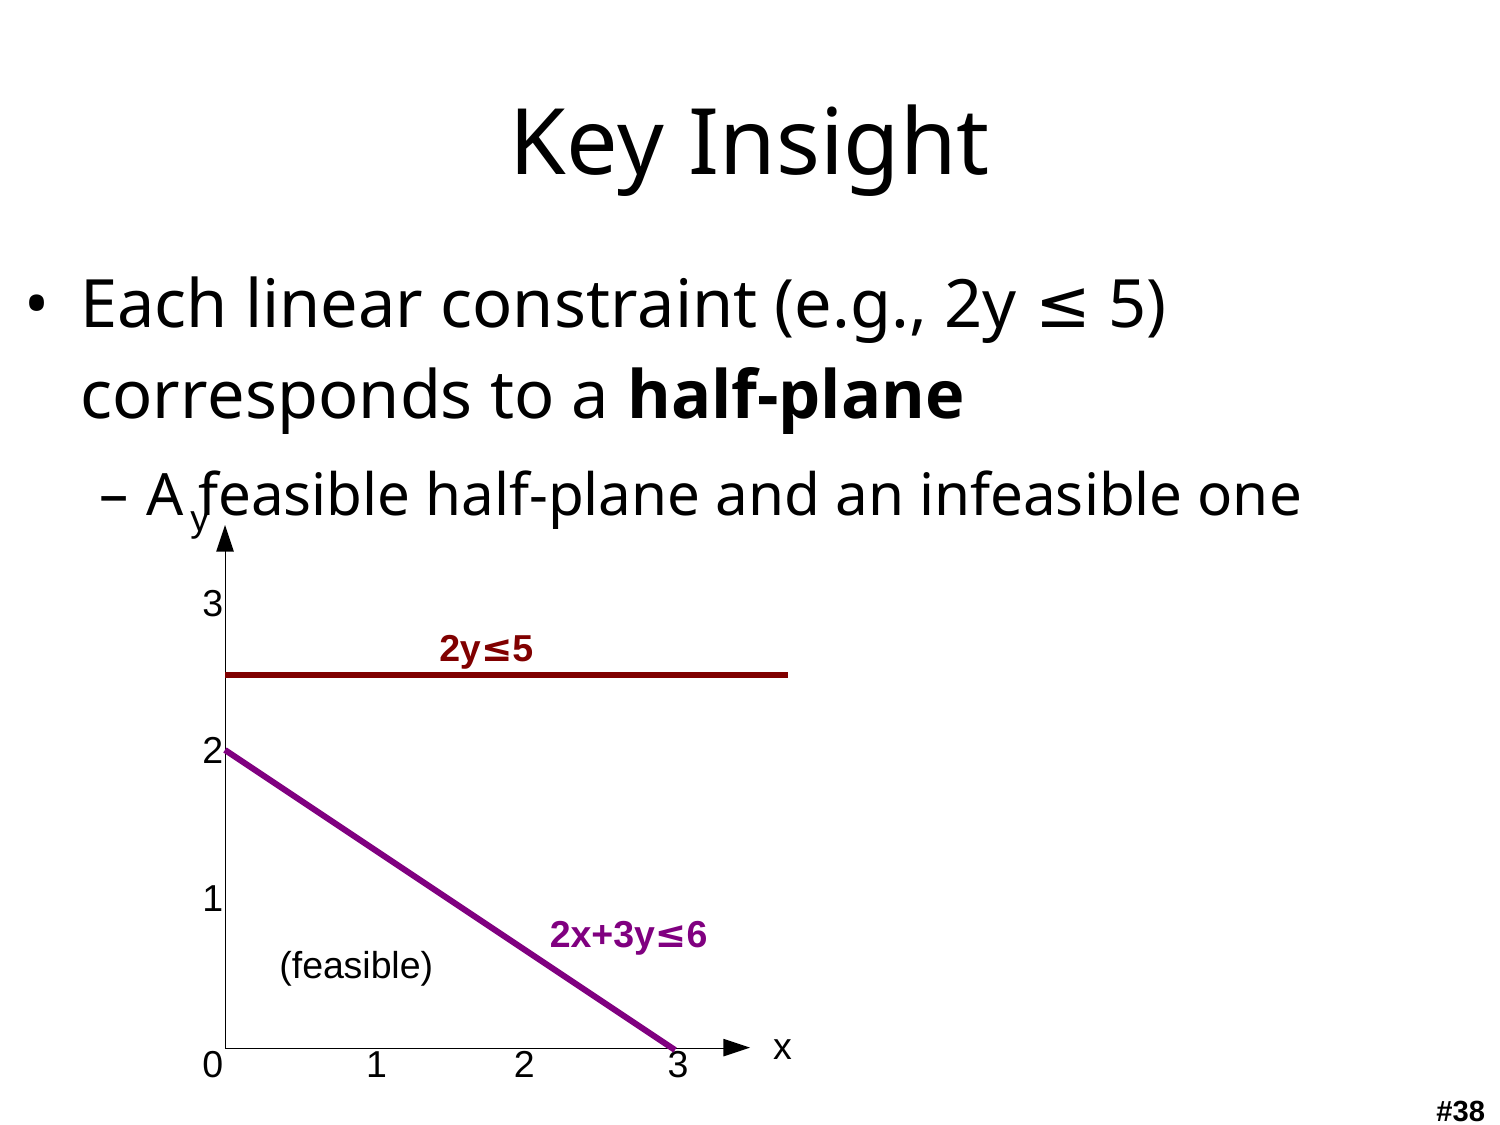

# Key Insight
Each linear constraint (e.g., 2y ≤ 5) corresponds to a half-plane
A feasible half-plane and an infeasible one
y
3
2y≤5
2
1
2x+3y≤6
(feasible)
x
0
1
2
3
38